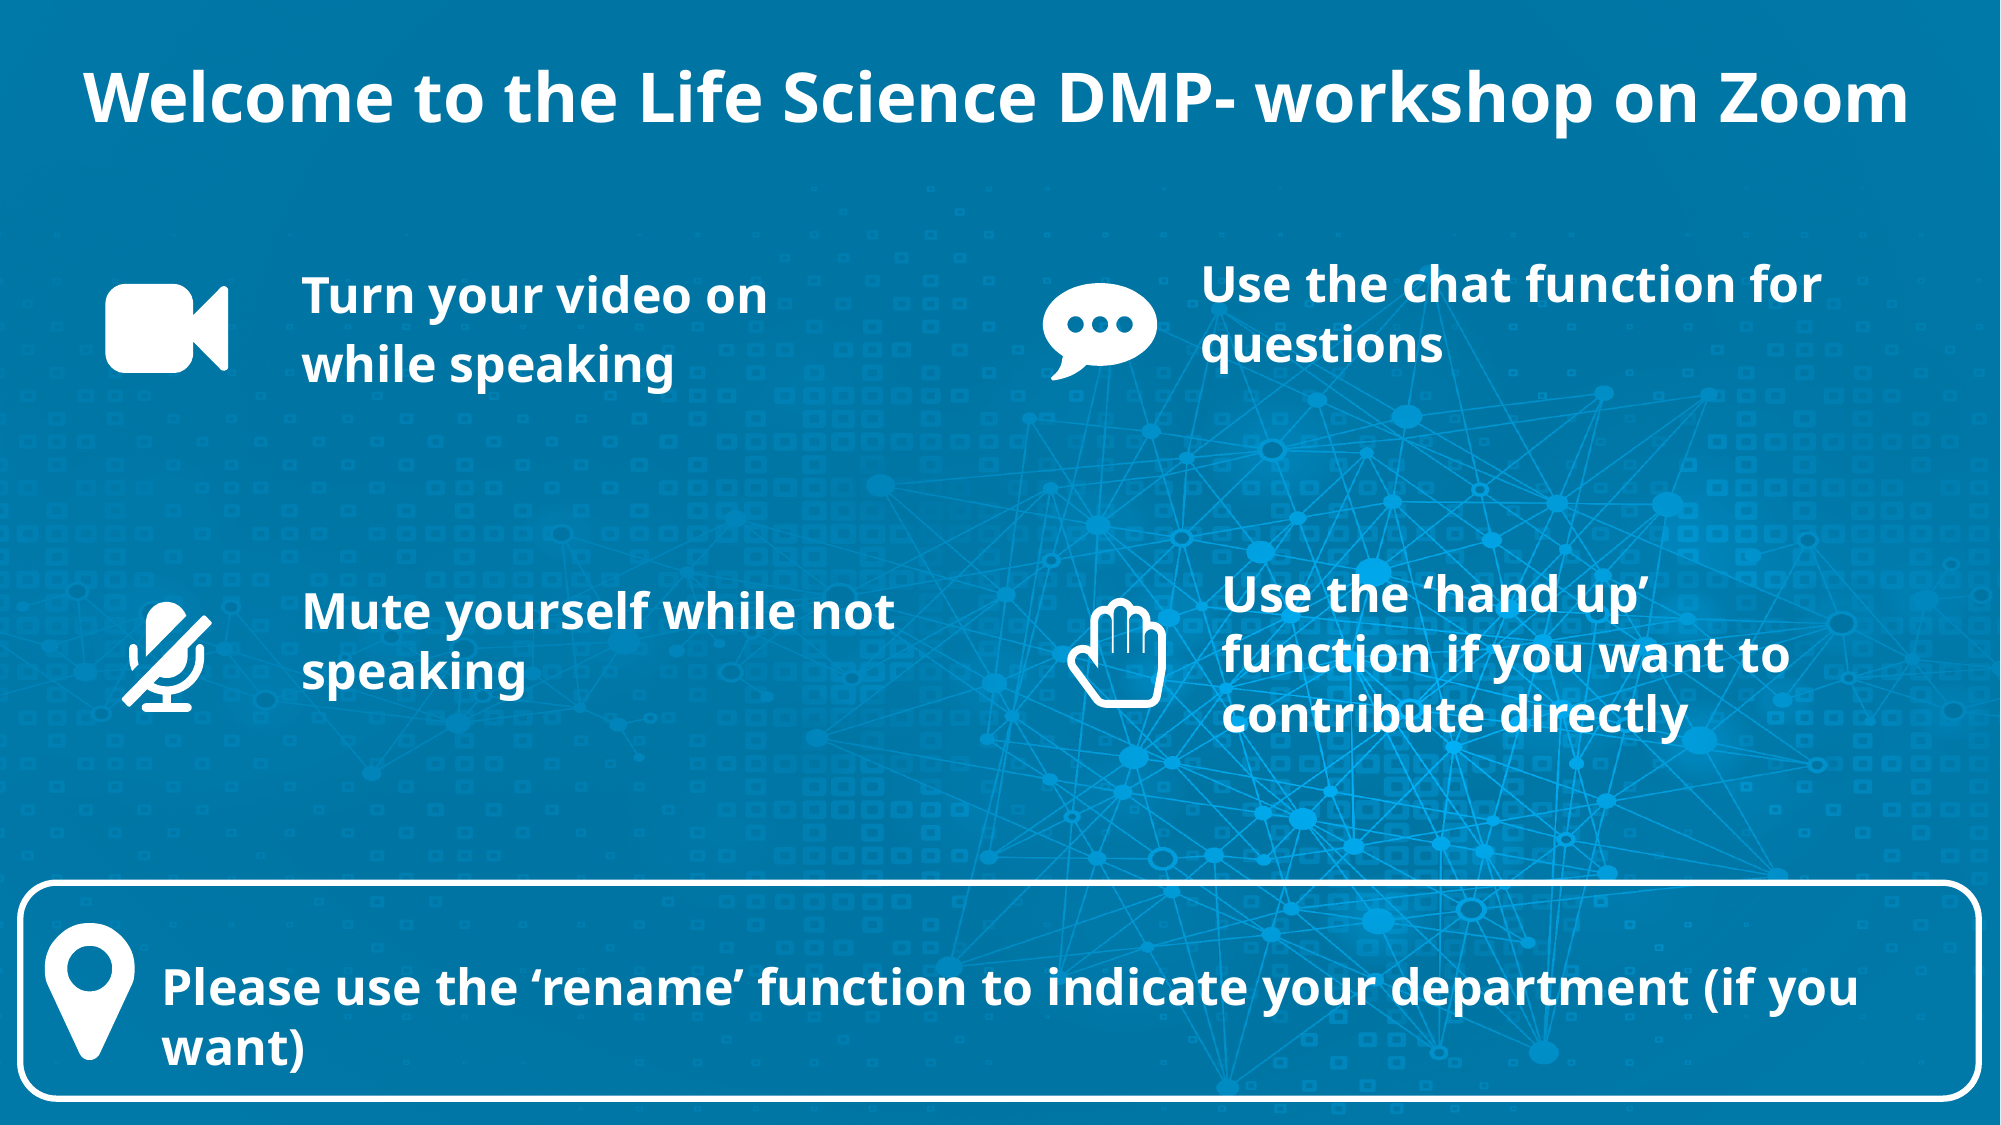

# Welcome to the Life Science DMP- workshop on Zoom
Use the chat function for questions
Turn your video on while speaking
Use the ‘hand up’ function if you want to contribute directly
Mute yourself while not speaking
Please use the ‘rename’ function to indicate your department (if you want)